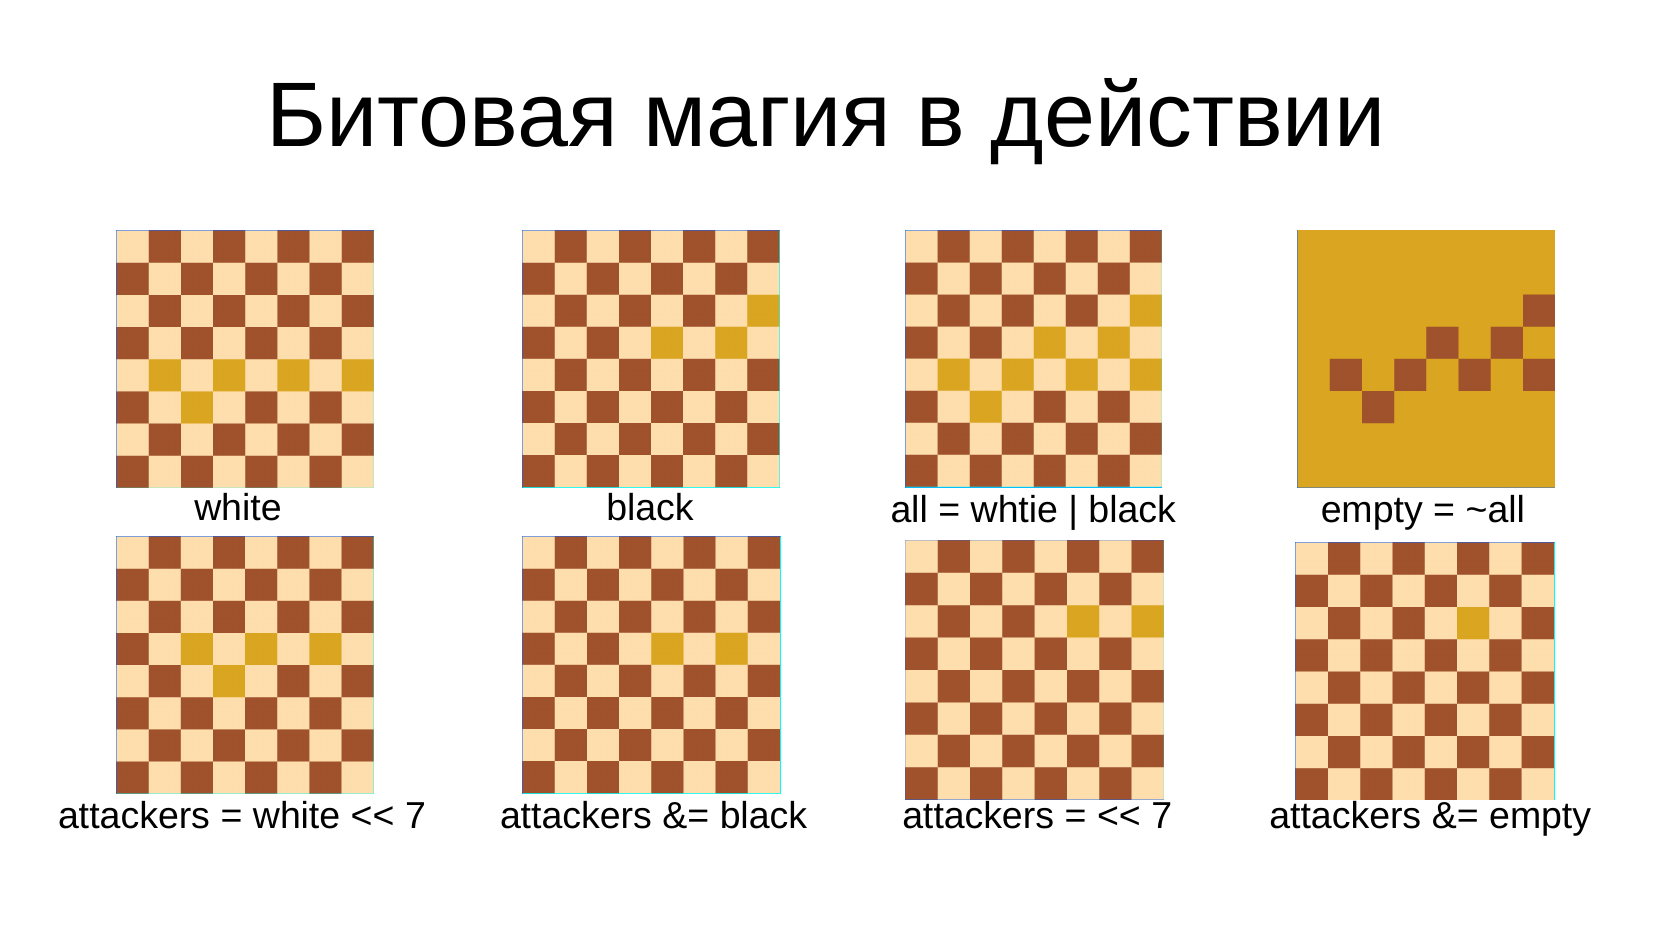

# Битовая магия в действии
white
black
all = whtie | black
empty = ~all
attackers = white << 7
attackers &= black
attackers = << 7
attackers &= empty